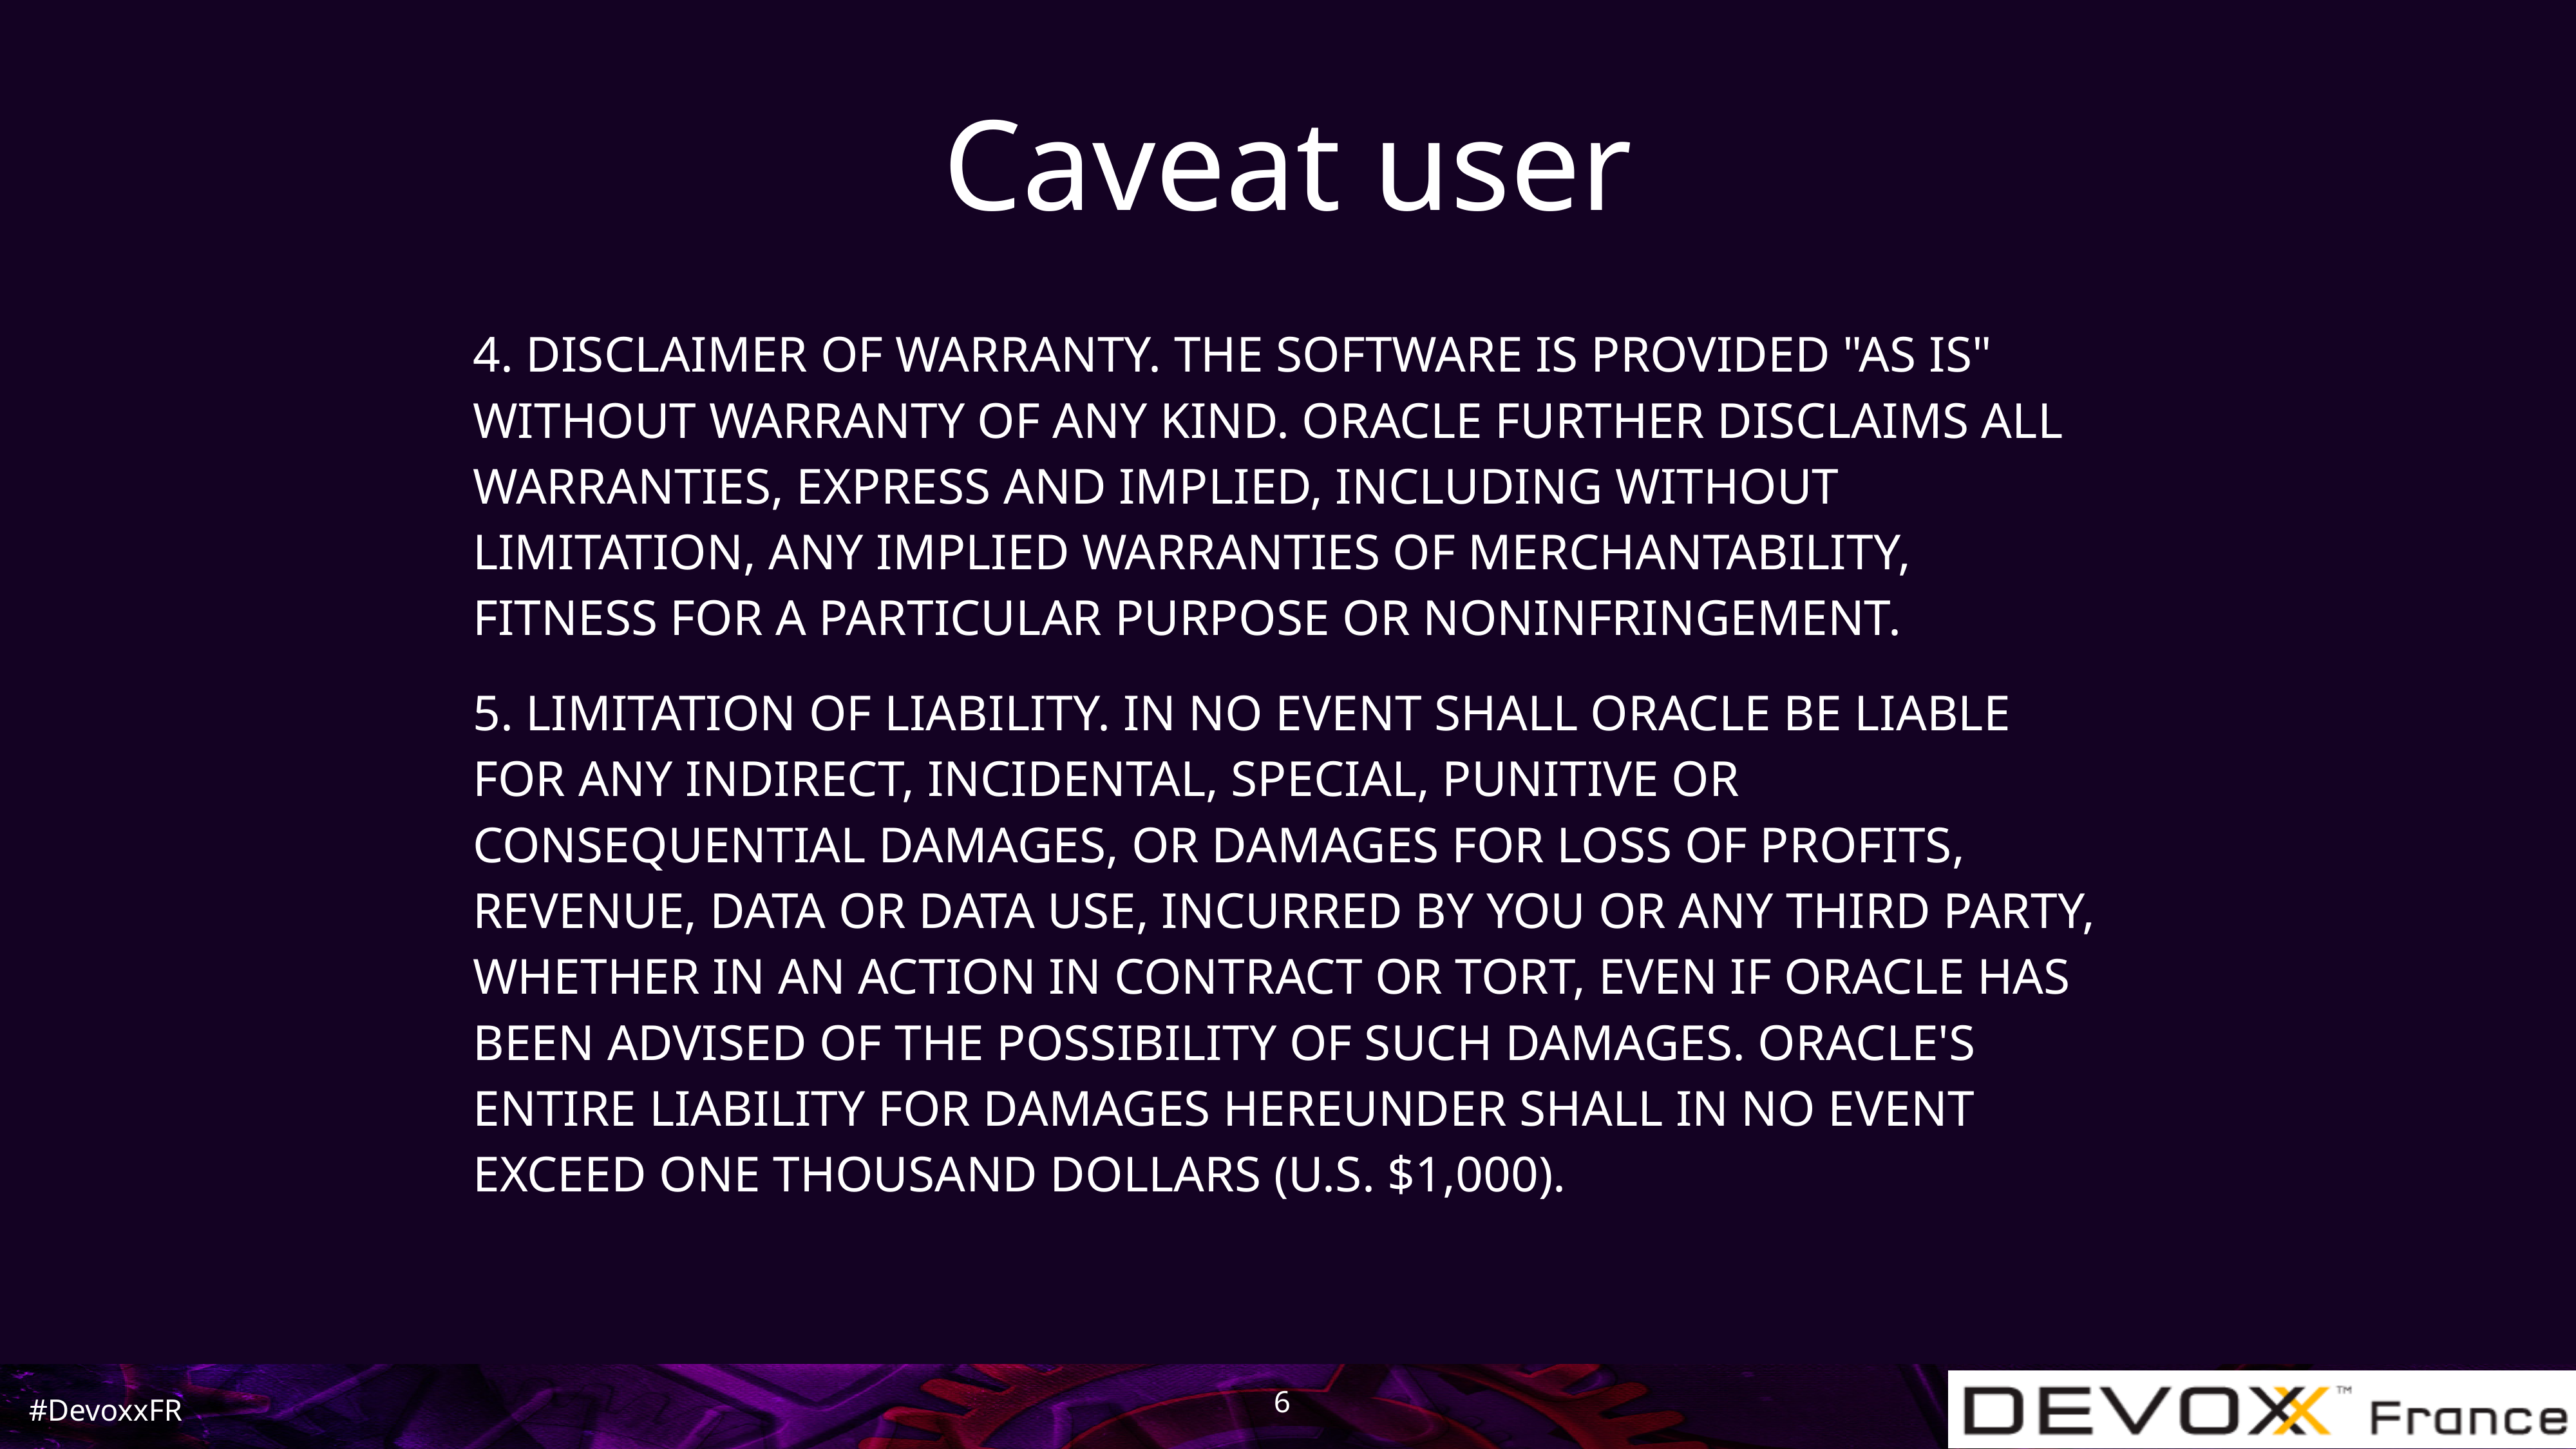

# Caveat user
4. DISCLAIMER OF WARRANTY. THE SOFTWARE IS PROVIDED "AS IS" WITHOUT WARRANTY OF ANY KIND. ORACLE FURTHER DISCLAIMS ALL WARRANTIES, EXPRESS AND IMPLIED, INCLUDING WITHOUT LIMITATION, ANY IMPLIED WARRANTIES OF MERCHANTABILITY, FITNESS FOR A PARTICULAR PURPOSE OR NONINFRINGEMENT.
5. LIMITATION OF LIABILITY. IN NO EVENT SHALL ORACLE BE LIABLE FOR ANY INDIRECT, INCIDENTAL, SPECIAL, PUNITIVE OR CONSEQUENTIAL DAMAGES, OR DAMAGES FOR LOSS OF PROFITS, REVENUE, DATA OR DATA USE, INCURRED BY YOU OR ANY THIRD PARTY, WHETHER IN AN ACTION IN CONTRACT OR TORT, EVEN IF ORACLE HAS BEEN ADVISED OF THE POSSIBILITY OF SUCH DAMAGES. ORACLE'S ENTIRE LIABILITY FOR DAMAGES HEREUNDER SHALL IN NO EVENT EXCEED ONE THOUSAND DOLLARS (U.S. $1,000).